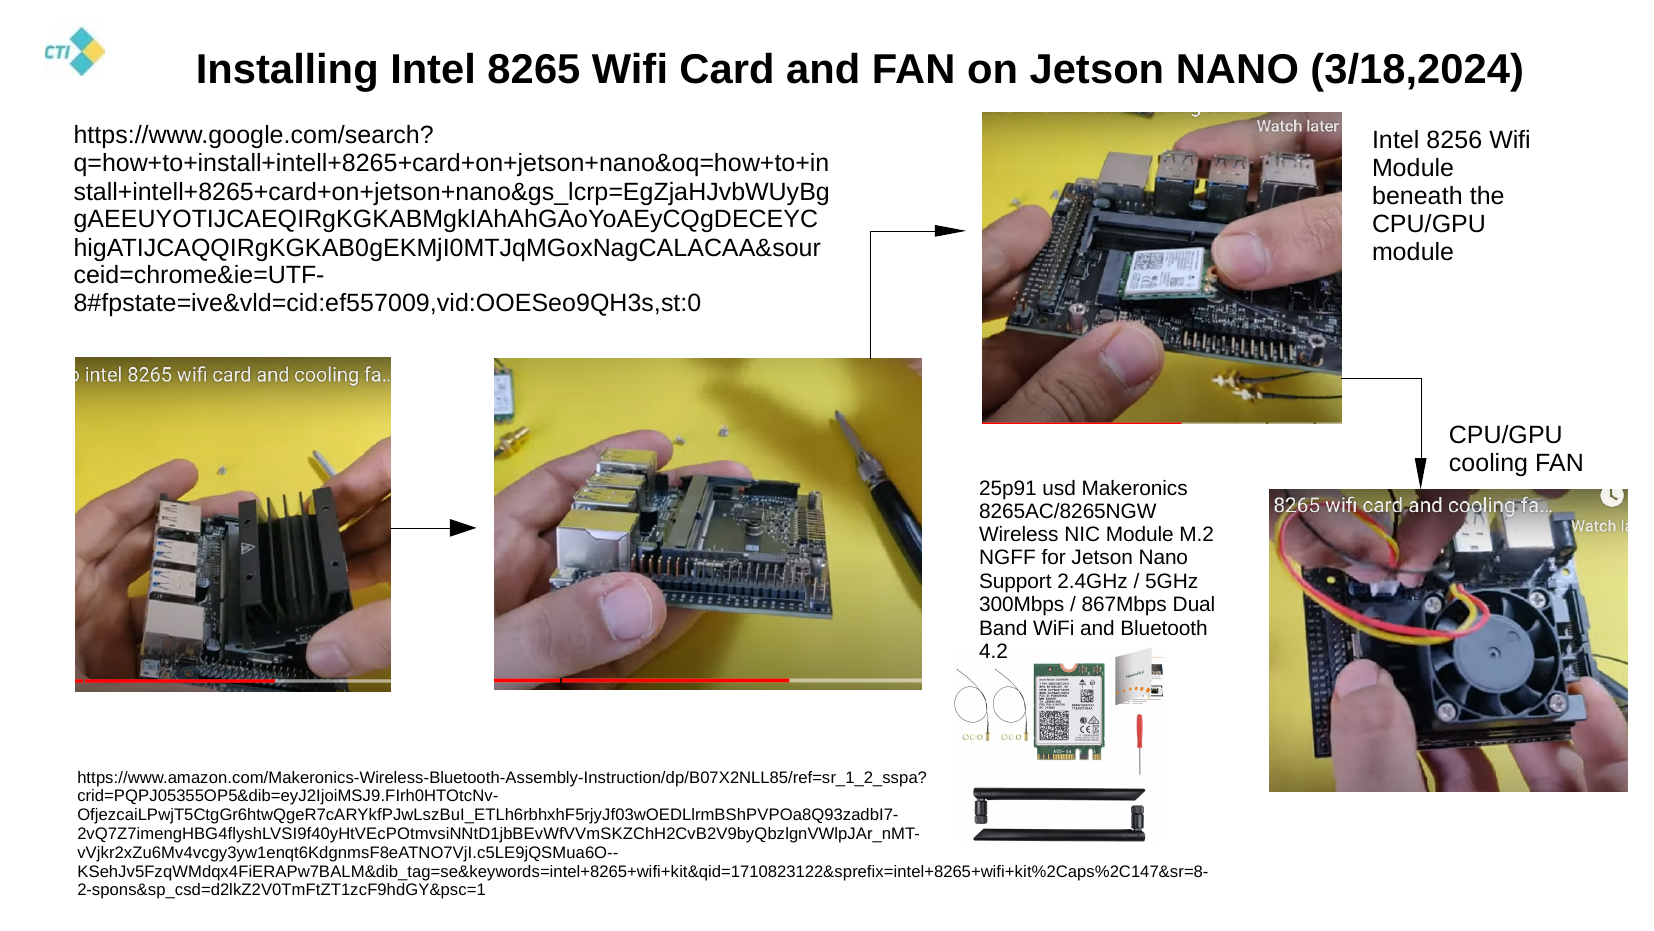

# Installing Intel 8265 Wifi Card and FAN on Jetson NANO (3/18,2024)
https://www.google.com/search?q=how+to+install+intell+8265+card+on+jetson+nano&oq=how+to+install+intell+8265+card+on+jetson+nano&gs_lcrp=EgZjaHJvbWUyBggAEEUYOTIJCAEQIRgKGKABMgkIAhAhGAoYoAEyCQgDECEYChigATIJCAQQIRgKGKAB0gEKMjI0MTJqMGoxNagCALACAA&sourceid=chrome&ie=UTF-8#fpstate=ive&vld=cid:ef557009,vid:OOESeo9QH3s,st:0
Intel 8256 Wifi Module beneath the CPU/GPU module
CPU/GPU cooling FAN
25p91 usd Makeronics 8265AC/8265NGW Wireless NIC Module M.2 NGFF for Jetson Nano Support 2.4GHz / 5GHz 300Mbps / 867Mbps Dual Band WiFi and Bluetooth 4.2
https://www.amazon.com/Makeronics-Wireless-Bluetooth-Assembly-Instruction/dp/B07X2NLL85/ref=sr_1_2_sspa?crid=PQPJ05355OP5&dib=eyJ2IjoiMSJ9.FIrh0HTOtcNv-OfjezcaiLPwjT5CtgGr6htwQgeR7cARYkfPJwLszBuI_ETLh6rbhxhF5rjyJf03wOEDLlrmBShPVPOa8Q93zadbI7-2vQ7Z7imengHBG4flyshLVSI9f40yHtVEcPOtmvsiNNtD1jbBEvWfVVmSKZChH2CvB2V9byQbzlgnVWlpJAr_nMT-vVjkr2xZu6Mv4vcgy3yw1enqt6KdgnmsF8eATNO7VjI.c5LE9jQSMua6O--KSehJv5FzqWMdqx4FiERAPw7BALM&dib_tag=se&keywords=intel+8265+wifi+kit&qid=1710823122&sprefix=intel+8265+wifi+kit%2Caps%2C147&sr=8-2-spons&sp_csd=d2lkZ2V0TmFtZT1zcF9hdGY&psc=1